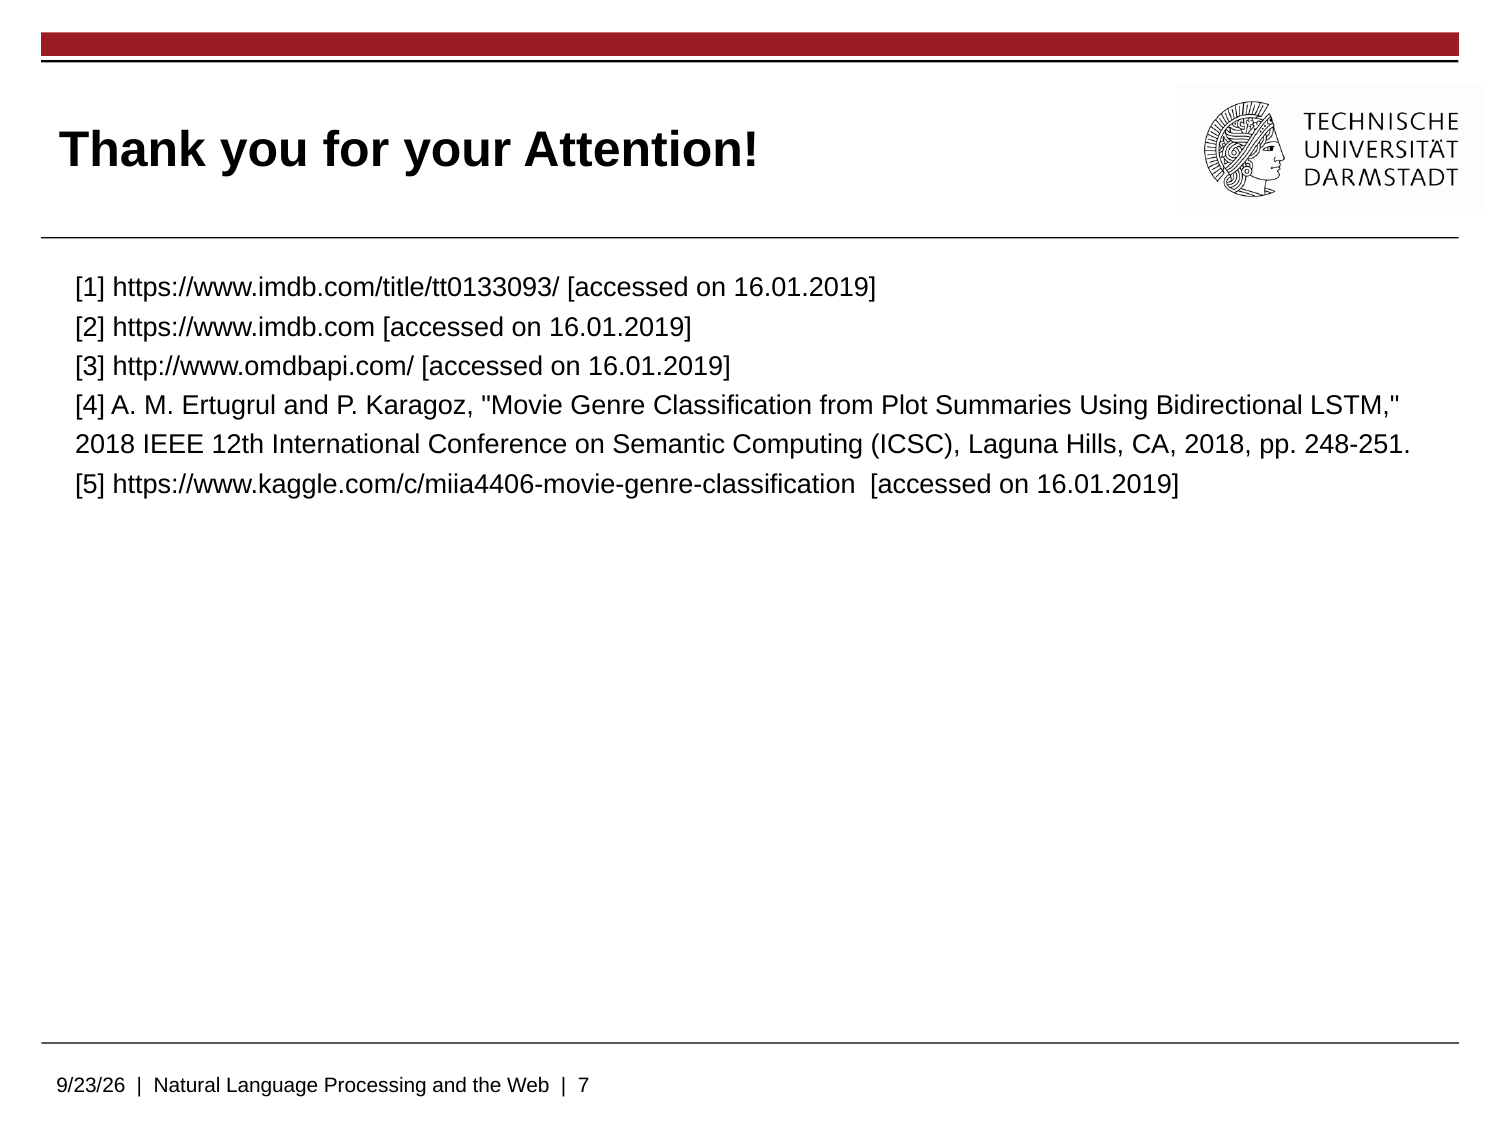

# Thank you for your Attention!
[1] https://www.imdb.com/title/tt0133093/ [accessed on 16.01.2019]
[2] https://www.imdb.com [accessed on 16.01.2019]
[3] http://www.omdbapi.com/ [accessed on 16.01.2019]
[4] A. M. Ertugrul and P. Karagoz, "Movie Genre Classification from Plot Summaries Using Bidirectional LSTM," 2018 IEEE 12th International Conference on Semantic Computing (ICSC), Laguna Hills, CA, 2018, pp. 248-251.
[5] https://www.kaggle.com/c/miia4406-movie-genre-classification [accessed on 16.01.2019]